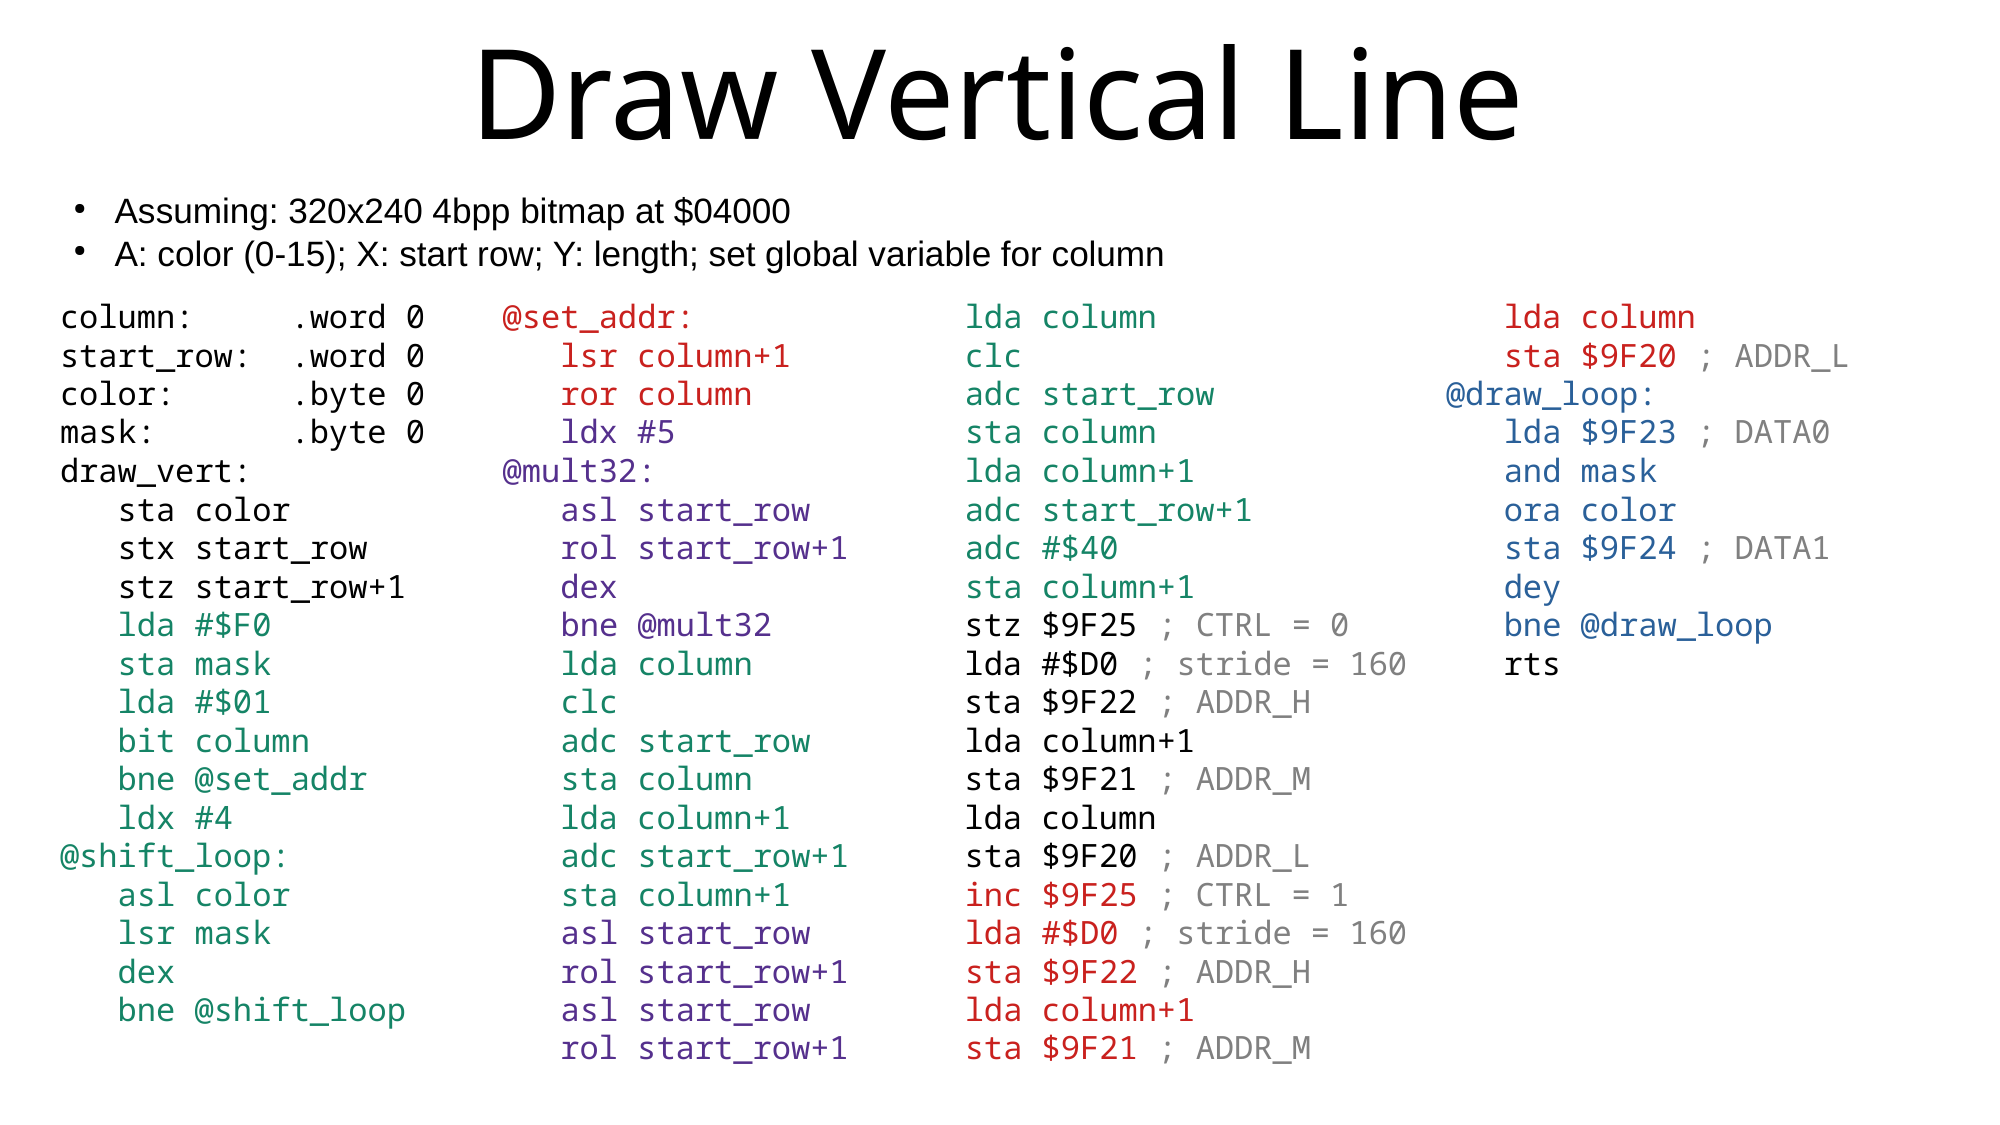

Draw Vertical Line
# Assuming: 320x240 4bpp bitmap at $04000
A: color (0-15); X: start row; Y: length; set global variable for column
column: .word 0 @set_addr: lda column lda column
start_row: .word 0 lsr column+1 clc sta $9F20 ; ADDR_L
color: .byte 0 ror column adc start_row @draw_loop:
mask: .byte 0 ldx #5 sta column lda $9F23 ; DATA0
draw_vert: @mult32: lda column+1 and mask
 sta color asl start_row adc start_row+1 ora color
 stx start_row rol start_row+1 adc #$40 sta $9F24 ; DATA1
 stz start_row+1 dex sta column+1 dey
 lda #$F0 bne @mult32 stz $9F25 ; CTRL = 0 bne @draw_loop
 sta mask lda column lda #$D0 ; stride = 160 rts
 lda #$01 clc sta $9F22 ; ADDR_H
 bit column adc start_row lda column+1
 bne @set_addr sta column sta $9F21 ; ADDR_M
 ldx #4 lda column+1 lda column
@shift_loop: adc start_row+1 sta $9F20 ; ADDR_L
 asl color sta column+1 inc $9F25 ; CTRL = 1
 lsr mask asl start_row lda #$D0 ; stride = 160
 dex rol start_row+1 sta $9F22 ; ADDR_H
 bne @shift_loop asl start_row lda column+1
 rol start_row+1 sta $9F21 ; ADDR_M